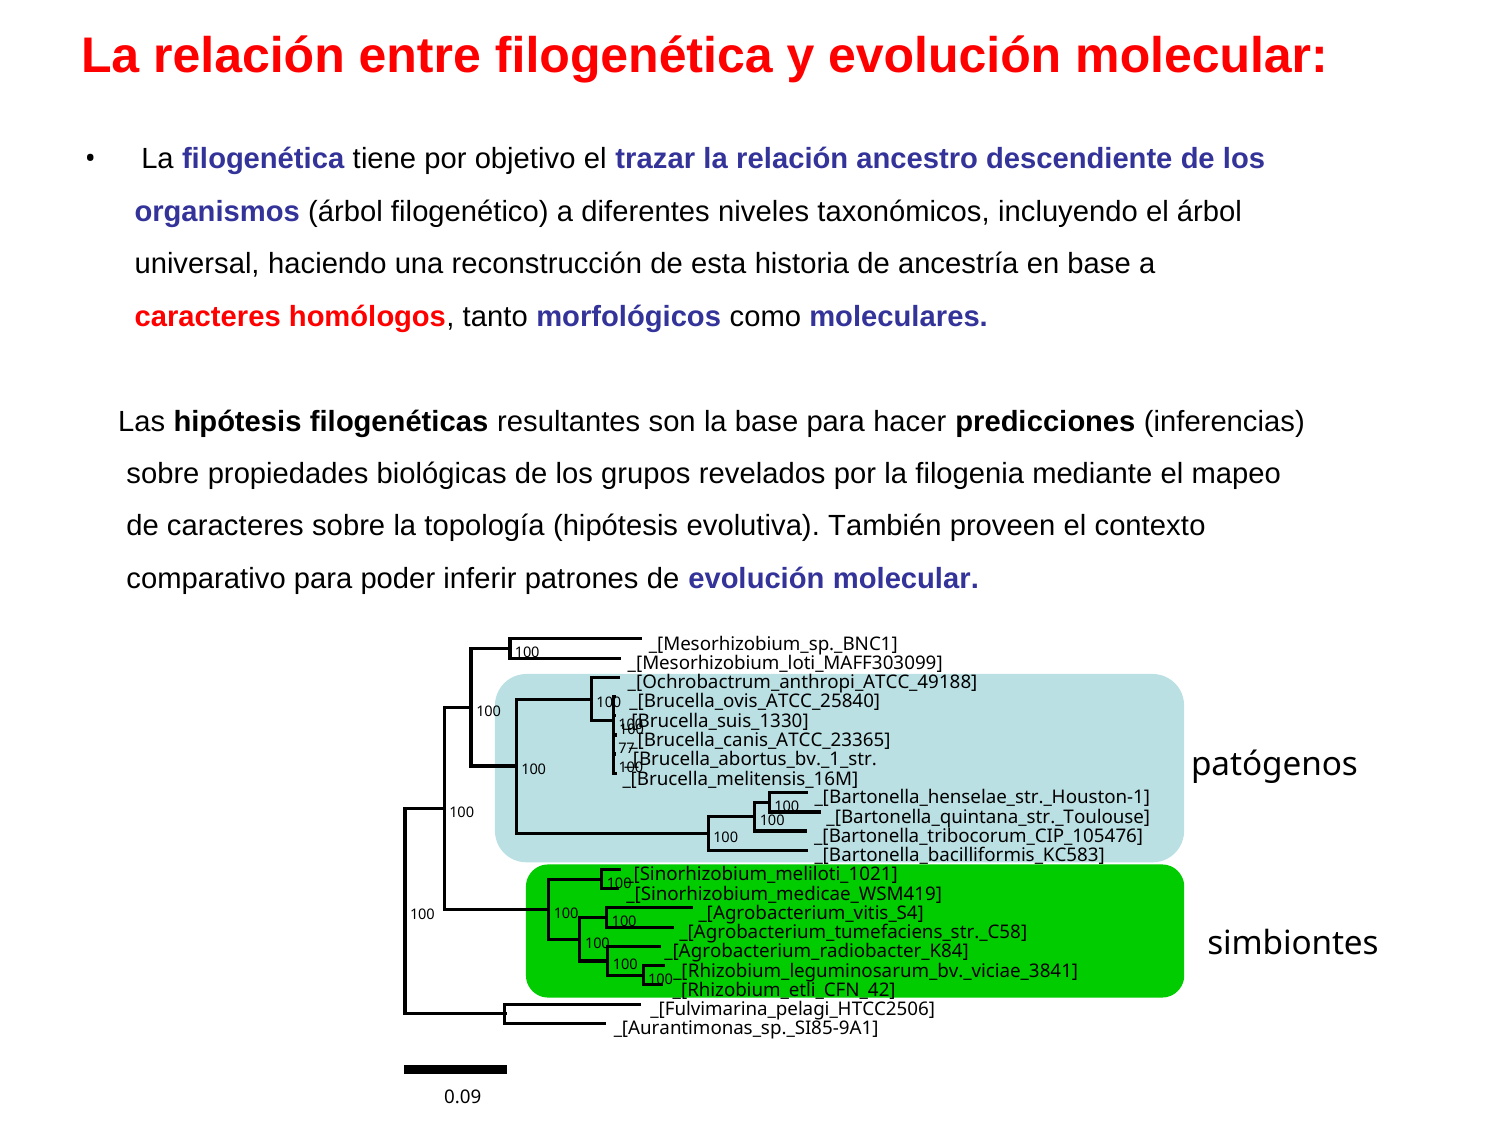

La relación entre filogenética y evolución molecular:
La filogenética tiene por objetivo el trazar la relación ancestro descendiente de los
 organismos (árbol filogenético) a diferentes niveles taxonómicos, incluyendo el árbol
 universal, haciendo una reconstrucción de esta historia de ancestría en base a
 caracteres homólogos, tanto morfológicos como moleculares.
 Las hipótesis filogenéticas resultantes son la base para hacer predicciones (inferencias)
 sobre propiedades biológicas de los grupos revelados por la filogenia mediante el mapeo
 de caracteres sobre la topología (hipótesis evolutiva). También proveen el contexto
 comparativo para poder inferir patrones de evolución molecular.
_[Mesorhizobium_sp._BNC1]
100
_[Mesorhizobium_loti_MAFF303099]
_[Ochrobactrum_anthropi_ATCC_49188]
_[Brucella_ovis_ATCC_25840]
100
100
_[Brucella_suis_1330]
100
100
_[Brucella_canis_ATCC_23365]
patógenos
77
_[Brucella_abortus_bv._1_str.
100
100
_[Brucella_melitensis_16M]
_[Bartonella_henselae_str._Houston-1]
100
100
_[Bartonella_quintana_str._Toulouse]
100
_[Bartonella_tribocorum_CIP_105476]
100
_[Bartonella_bacilliformis_KC583]
_[Sinorhizobium_meliloti_1021]
100
_[Sinorhizobium_medicae_WSM419]
_[Agrobacterium_vitis_S4]
100
100
100
simbiontes
_[Agrobacterium_tumefaciens_str._C58]
100
_[Agrobacterium_radiobacter_K84]
100
_[Rhizobium_leguminosarum_bv._viciae_3841]
100
_[Rhizobium_etli_CFN_42]
_[Fulvimarina_pelagi_HTCC2506]
_[Aurantimonas_sp._SI85-9A1]
0.09